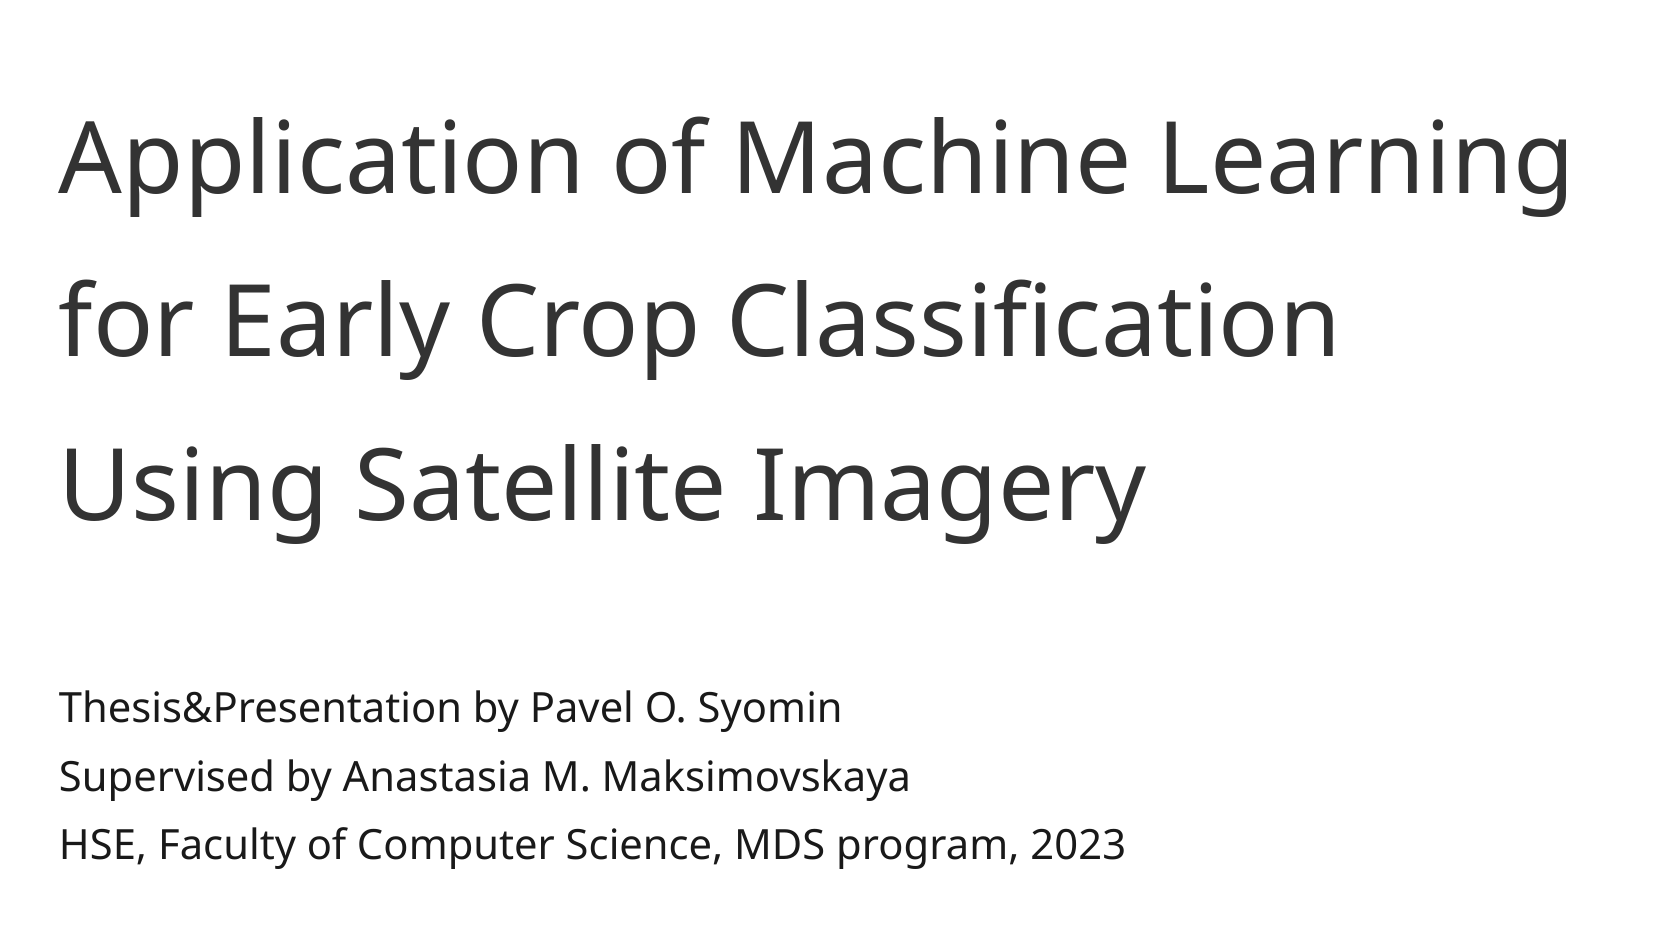

# Application of Machine Learning for Early Crop Classification Using Satellite Imagery
Thesis&Presentation by Pavel O. Syomin
Supervised by Anastasia M. Maksimovskaya
HSE, Faculty of Computer Science, MDS program, 2023